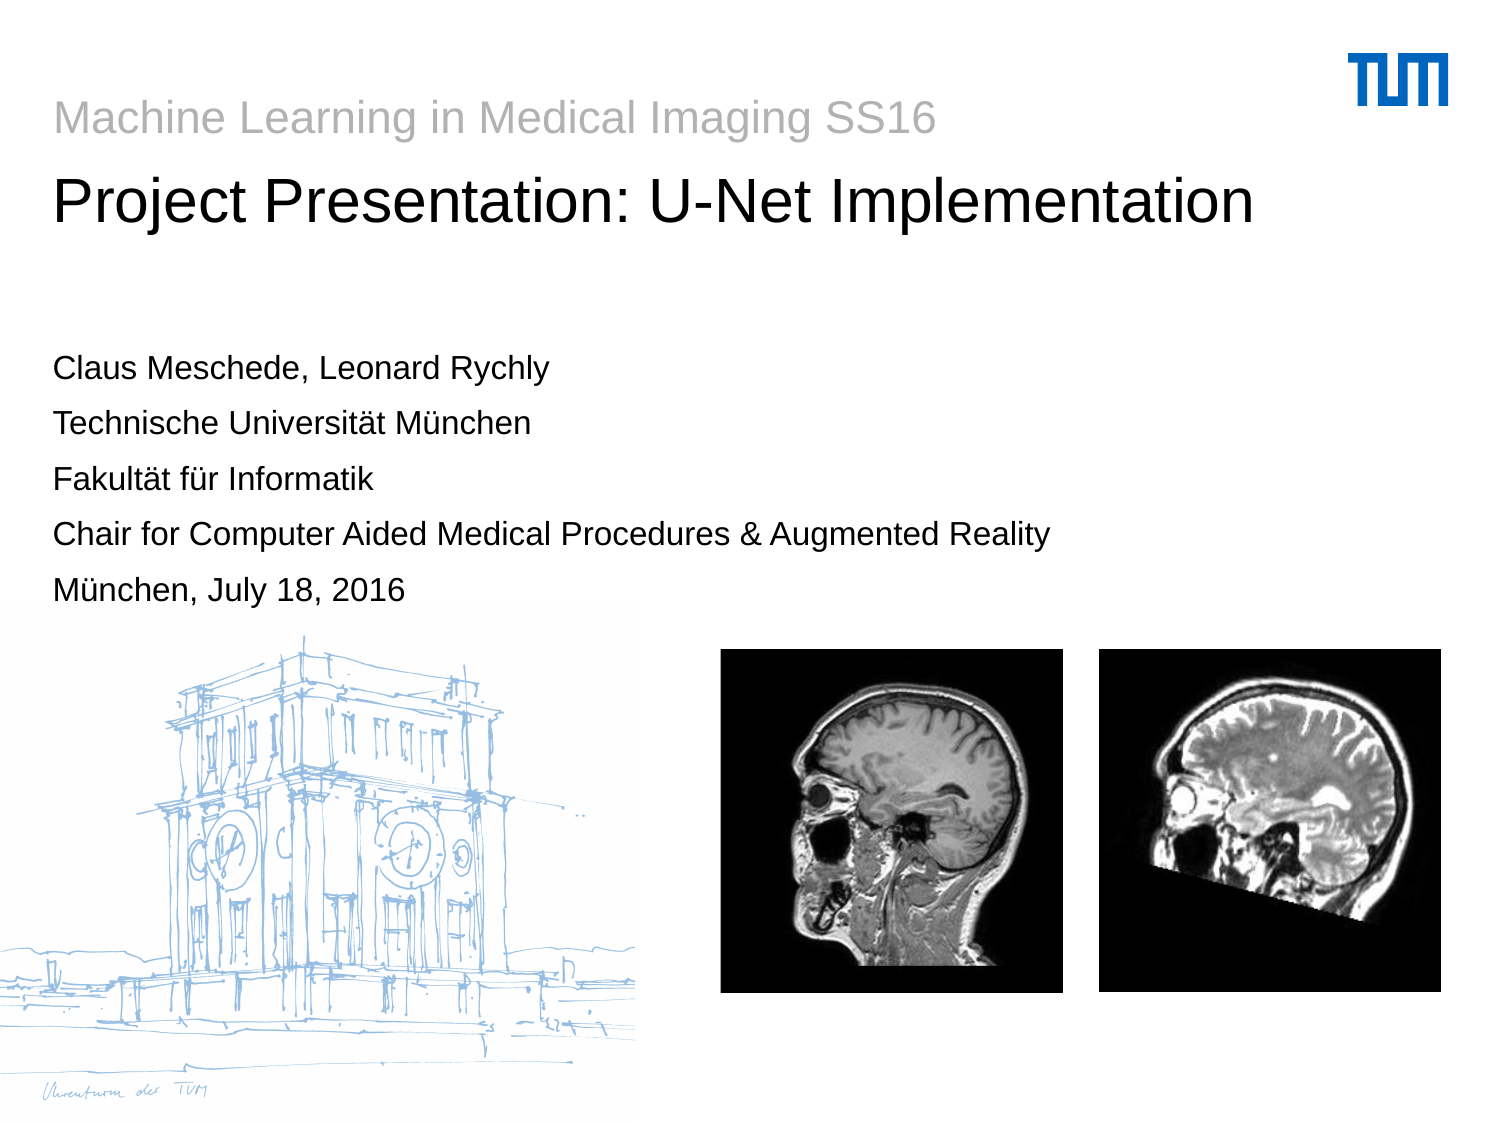

Machine Learning in Medical Imaging SS16
# Project Presentation: U-Net Implementation
Claus Meschede, Leonard Rychly
Technische Universität München
Fakultät für Informatik
Chair for Computer Aided Medical Procedures & Augmented Reality
München, July 18, 2016